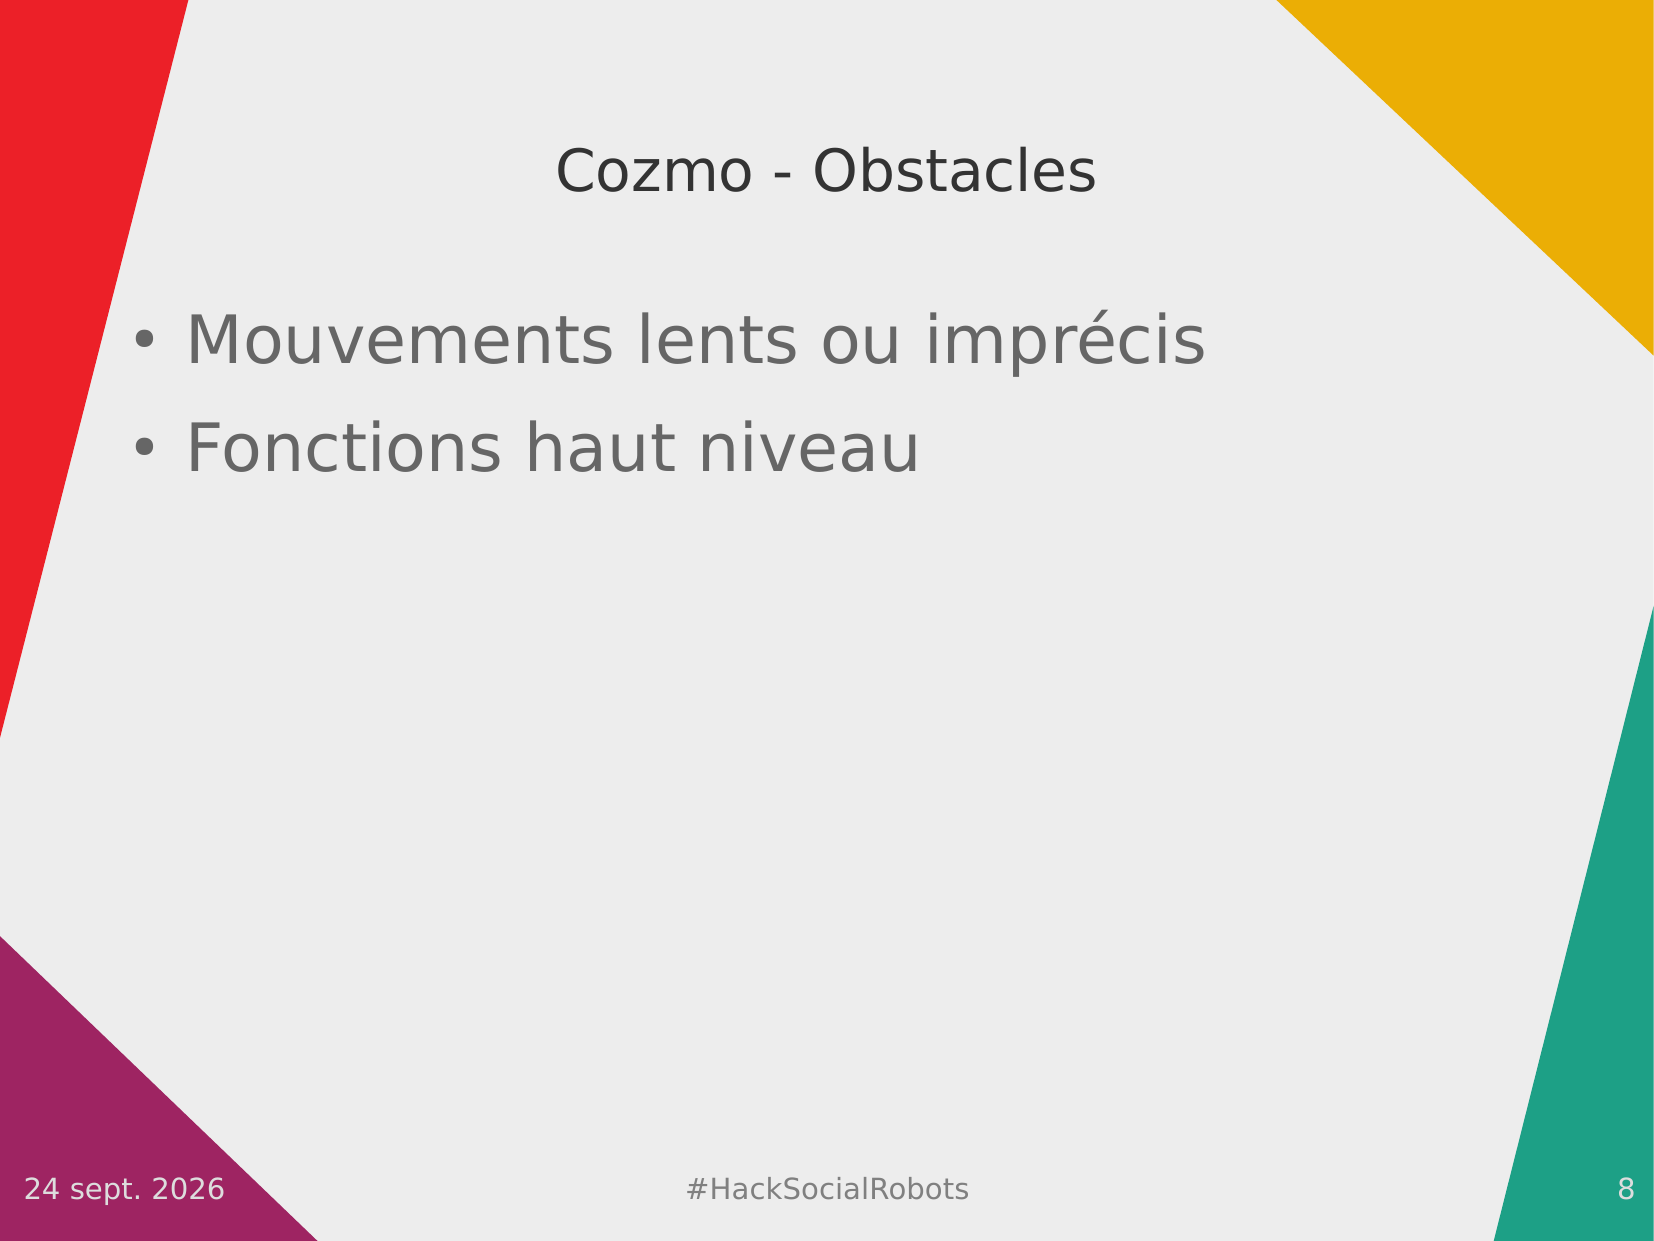

# Cozmo - Obstacles
Mouvements lents ou imprécis
Fonctions haut niveau
#HackSocialRobots
8